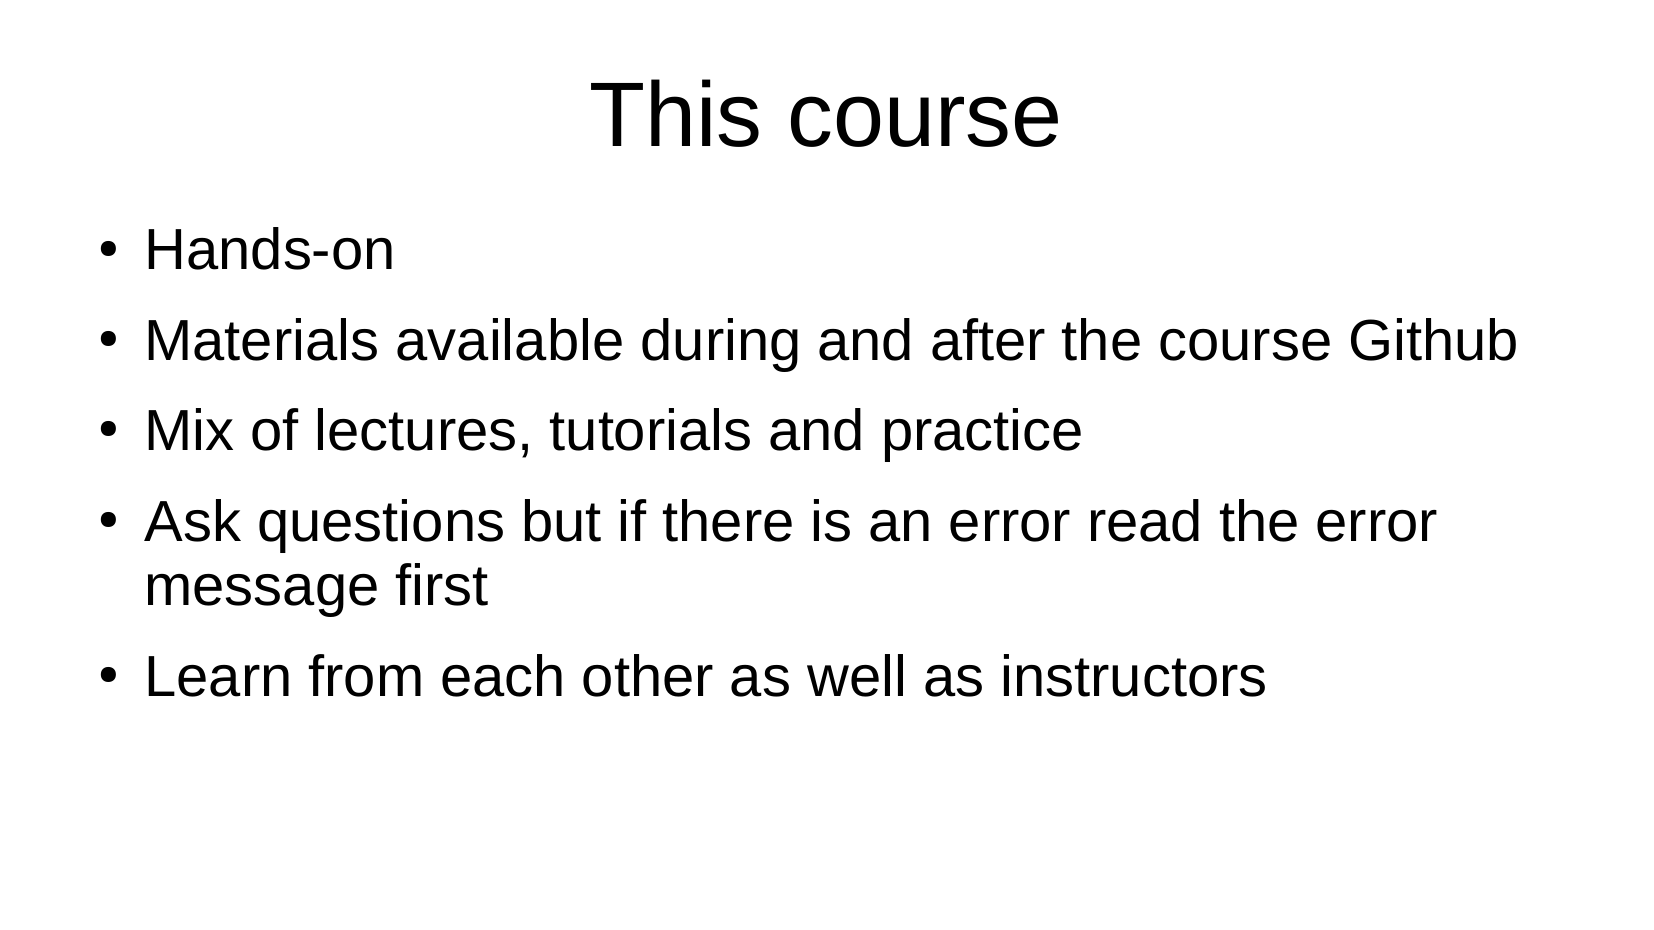

# This course
Hands-on
Materials available during and after the course Github
Mix of lectures, tutorials and practice
Ask questions but if there is an error read the error message first
Learn from each other as well as instructors